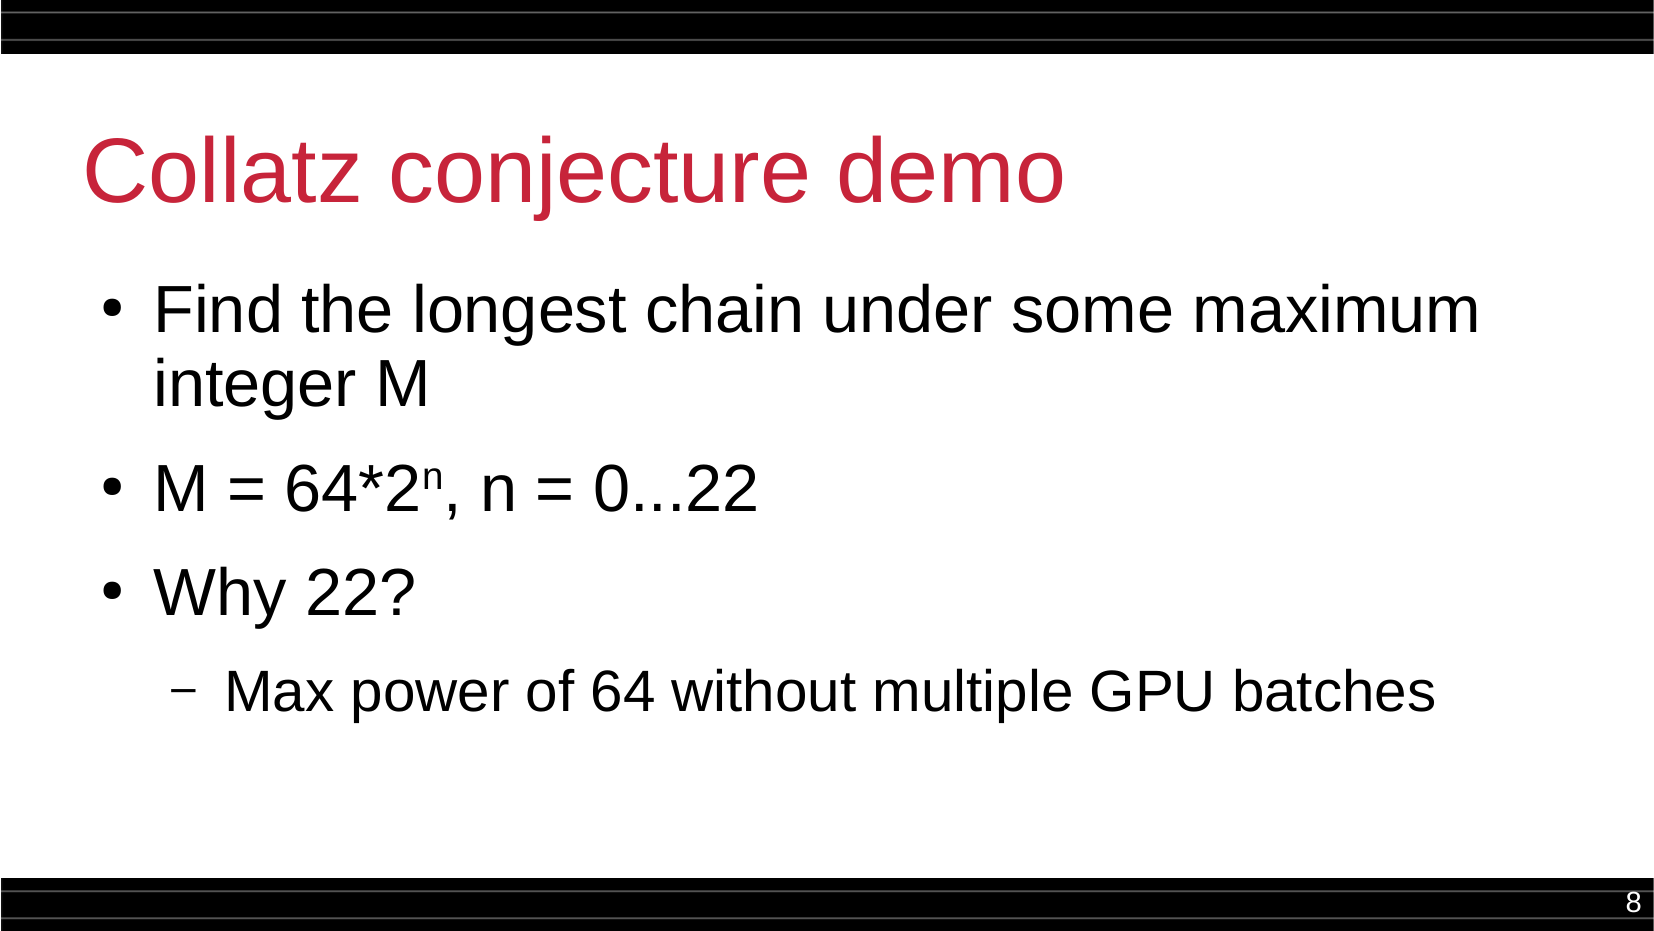

# Collatz conjecture demo
Find the longest chain under some maximum integer M
M = 64*2n, n = 0...22
Why 22?
Max power of 64 without multiple GPU batches